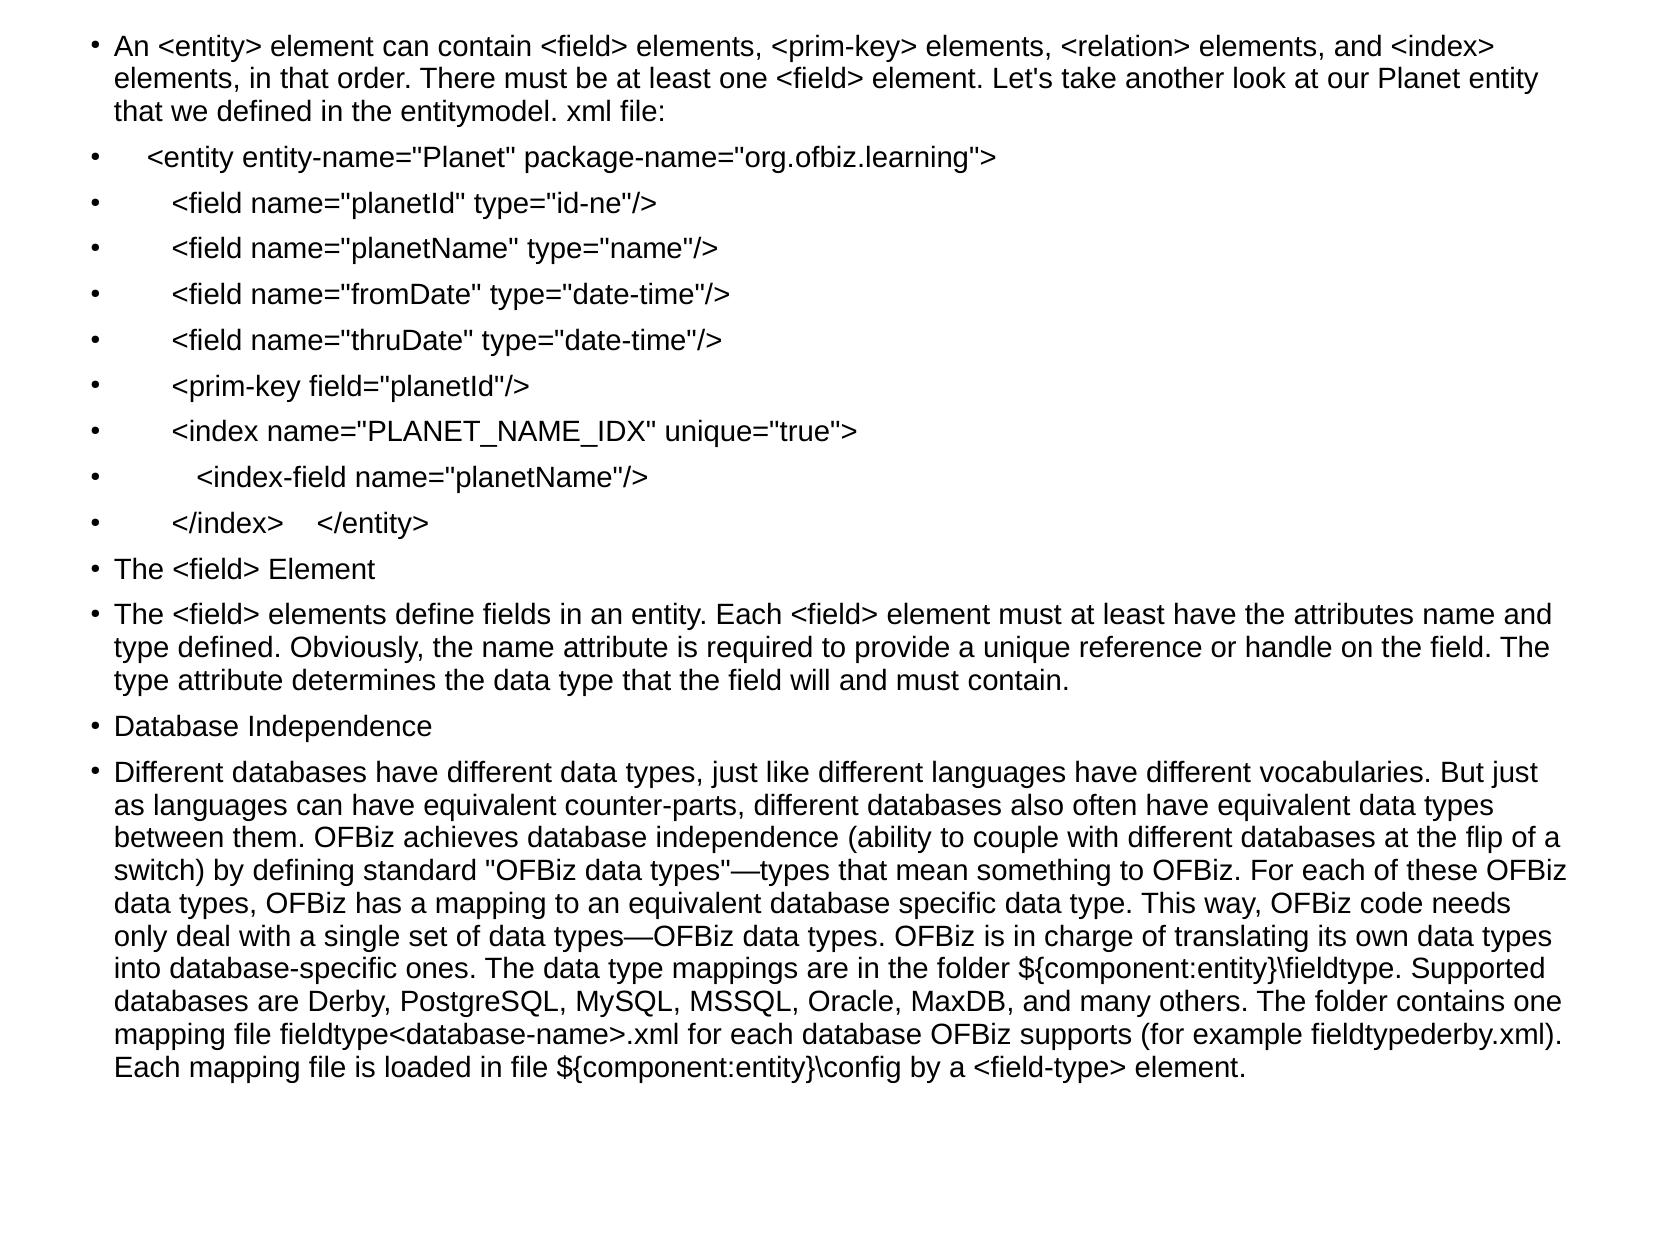

An <entity> element can contain <field> elements, <prim-key> elements, <relation> elements, and <index> elements, in that order. There must be at least one <field> element. Let's take another look at our Planet entity that we defined in the entitymodel. xml file:
 <entity entity-name="Planet" package-name="org.ofbiz.learning">
 <field name="planetId" type="id-ne"/>
 <field name="planetName" type="name"/>
 <field name="fromDate" type="date-time"/>
 <field name="thruDate" type="date-time"/>
 <prim-key field="planetId"/>
 <index name="PLANET_NAME_IDX" unique="true">
 <index-field name="planetName"/>
 </index> </entity>
The <field> Element
The <field> elements define fields in an entity. Each <field> element must at least have the attributes name and type defined. Obviously, the name attribute is required to provide a unique reference or handle on the field. The type attribute determines the data type that the field will and must contain.
Database Independence
Different databases have different data types, just like different languages have different vocabularies. But just as languages can have equivalent counter-parts, different databases also often have equivalent data types between them. OFBiz achieves database independence (ability to couple with different databases at the flip of a switch) by defining standard "OFBiz data types"—types that mean something to OFBiz. For each of these OFBiz data types, OFBiz has a mapping to an equivalent database specific data type. This way, OFBiz code needs only deal with a single set of data types—OFBiz data types. OFBiz is in charge of translating its own data types into database-specific ones. The data type mappings are in the folder ${component:entity}\fieldtype. Supported databases are Derby, PostgreSQL, MySQL, MSSQL, Oracle, MaxDB, and many others. The folder contains one mapping file fieldtype<database-name>.xml for each database OFBiz supports (for example fieldtypederby.xml). Each mapping file is loaded in file ${component:entity}\config by a <field-type> element.
#